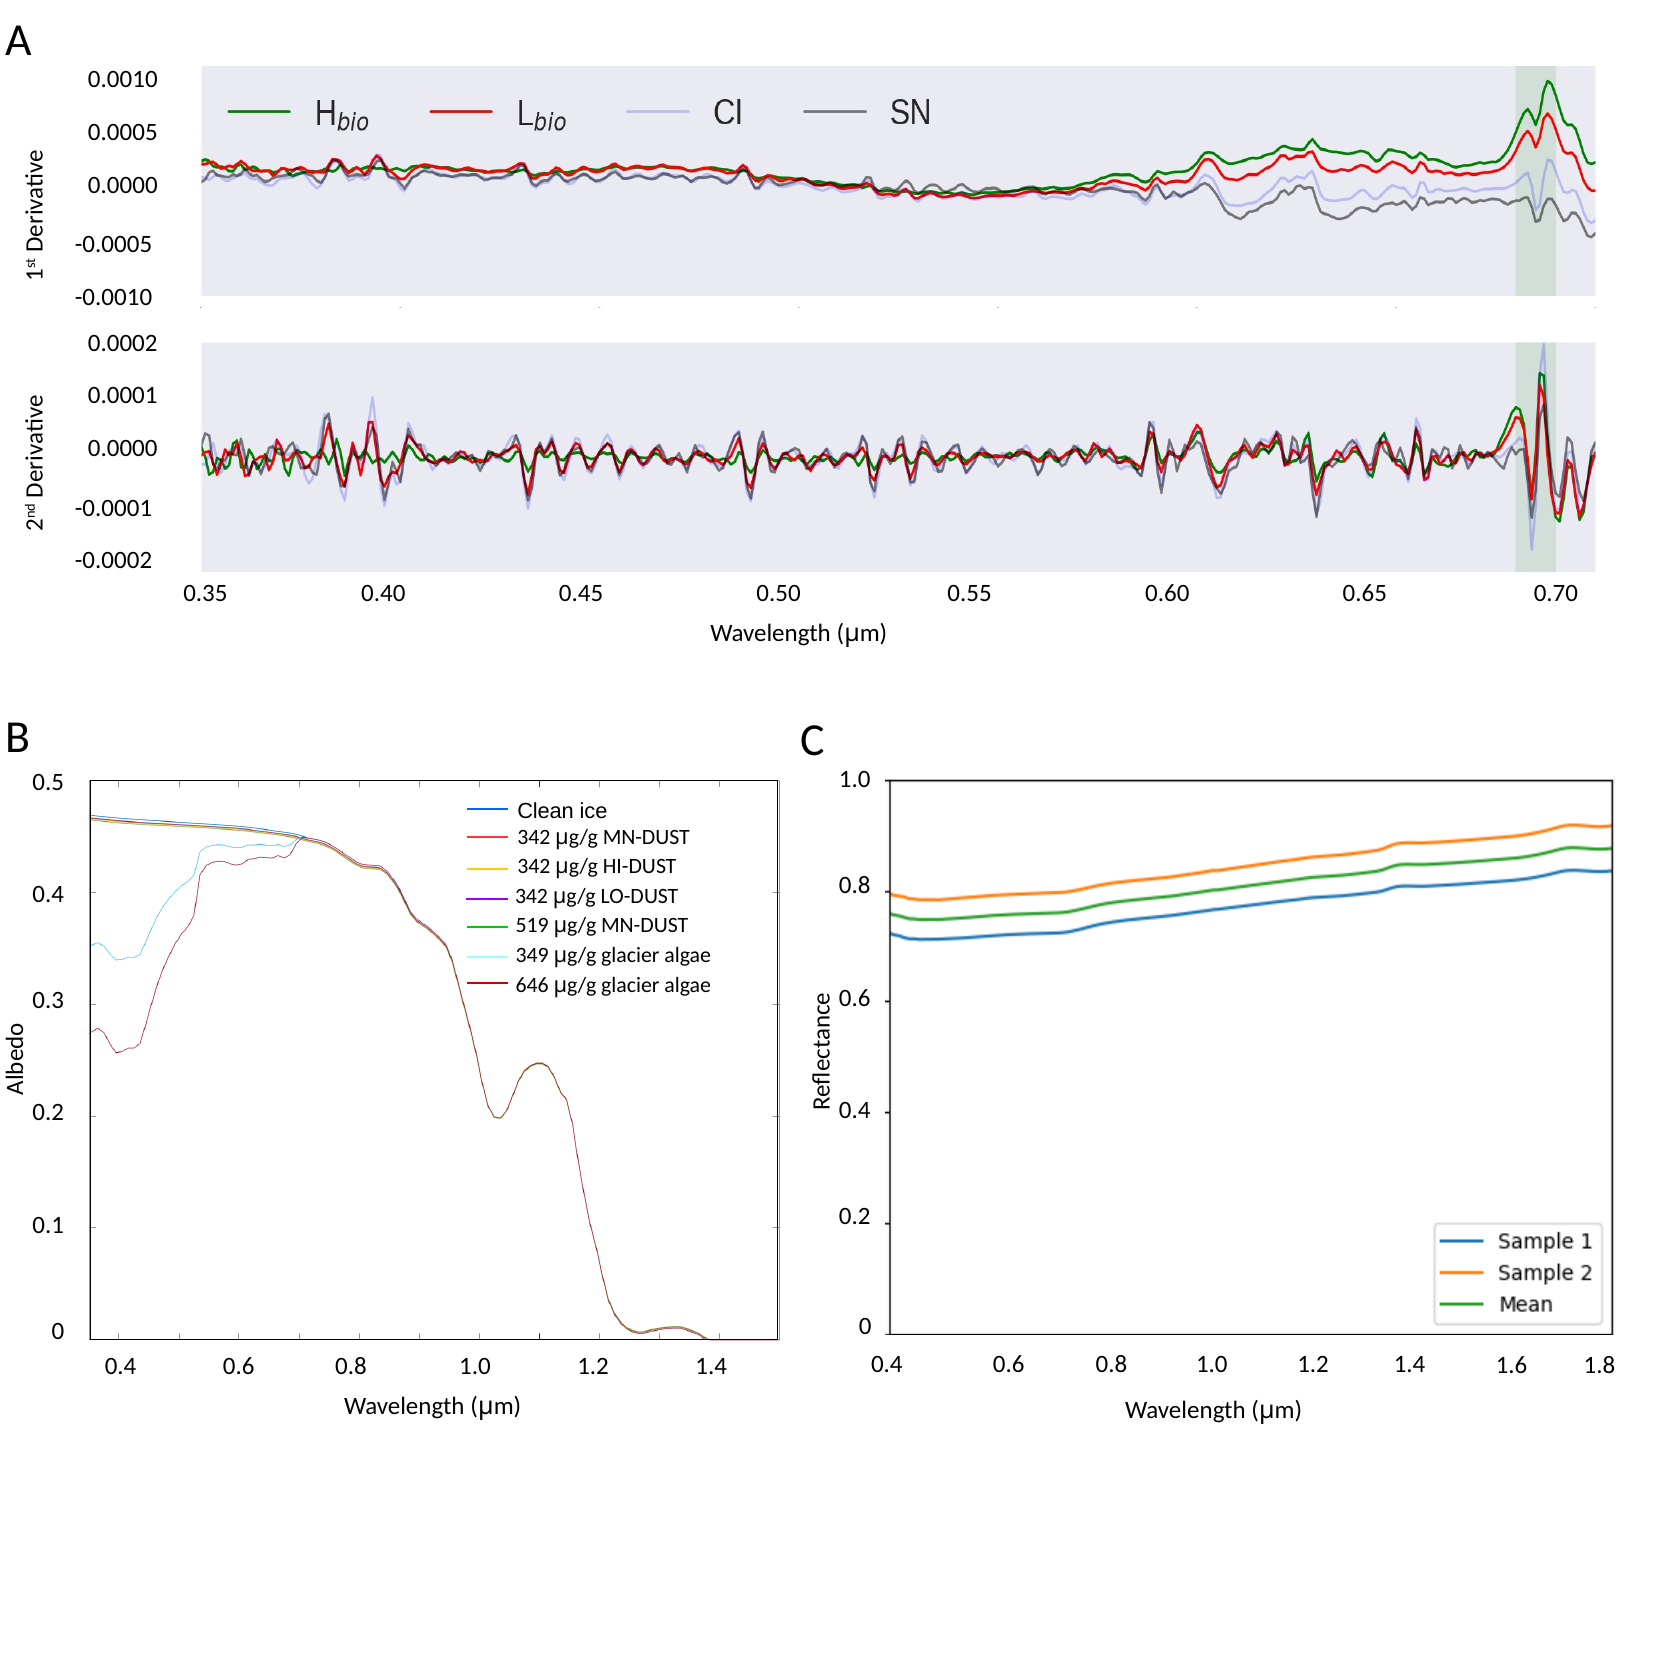

A
0.0010
0.0005
1st Derivative
0.0000
-0.0005
-0.0010
0.0002
0.0001
2nd Derivative
0.0000
-0.0001
-0.0002
0.35
0.40
0.45
0.50
0.55
0.60
0.65
0.70
Wavelength (µm)
F
B
C
1.0
0.5
Clean ice
342 µg/g MN-DUST
342 µg/g HI-DUST
0.8
0.4
342 µg/g LO-DUST
519 µg/g MN-DUST
349 µg/g glacier algae
646 µg/g glacier algae
0.6
0.3
Reflectance
Albedo
0.4
0.2
0.2
0.1
0
0
0.4
0.6
0.8
1.0
1.2
1.4
1.6
1.8
0.4
0.6
0.8
1.0
1.2
1.4
Wavelength (µm)
Wavelength (µm)